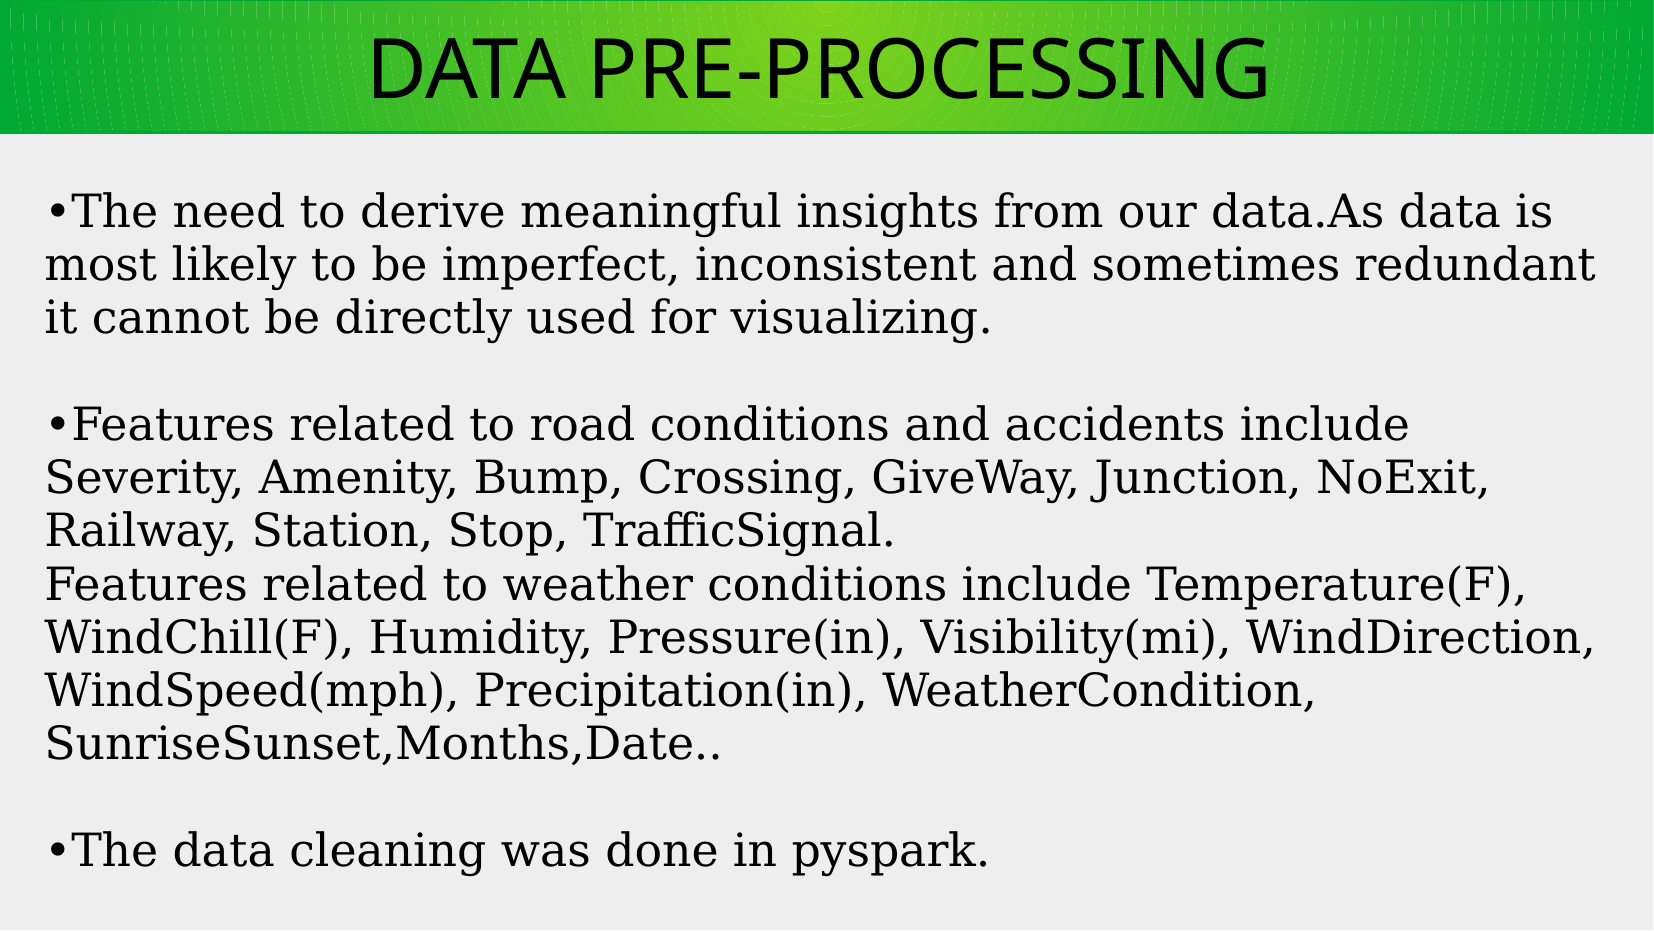

# DATA PRE-PROCESSING
•The need to derive meaningful insights from our data.As data is most likely to be imperfect, inconsistent and sometimes redundant it cannot be directly used for visualizing.
•Features related to road conditions and accidents include Severity, Amenity, Bump, Crossing, GiveWay, Junction, NoExit, Railway, Station, Stop, TrafficSignal.
Features related to weather conditions include Temperature(F), WindChill(F), Humidity, Pressure(in), Visibility(mi), WindDirection, WindSpeed(mph), Precipitation(in), WeatherCondition, SunriseSunset,Months,Date..
•The data cleaning was done in pyspark.